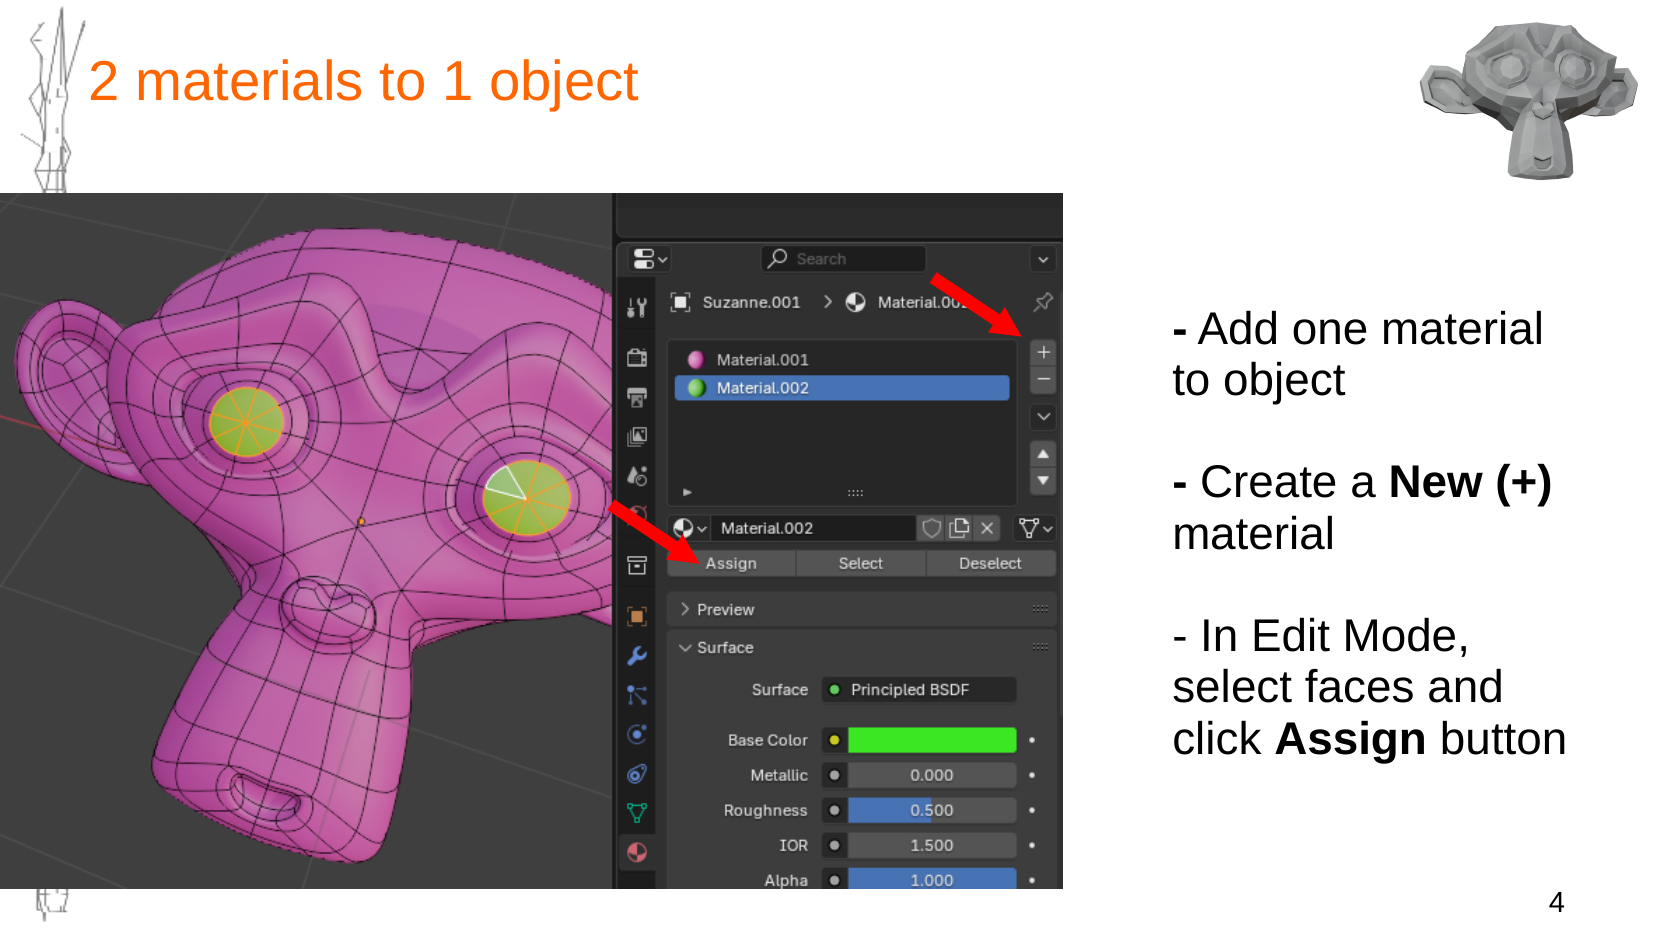

# 2 materials to 1 object
- Add one material to object
- Create a New (+) material
- In Edit Mode, select faces and click Assign button
4